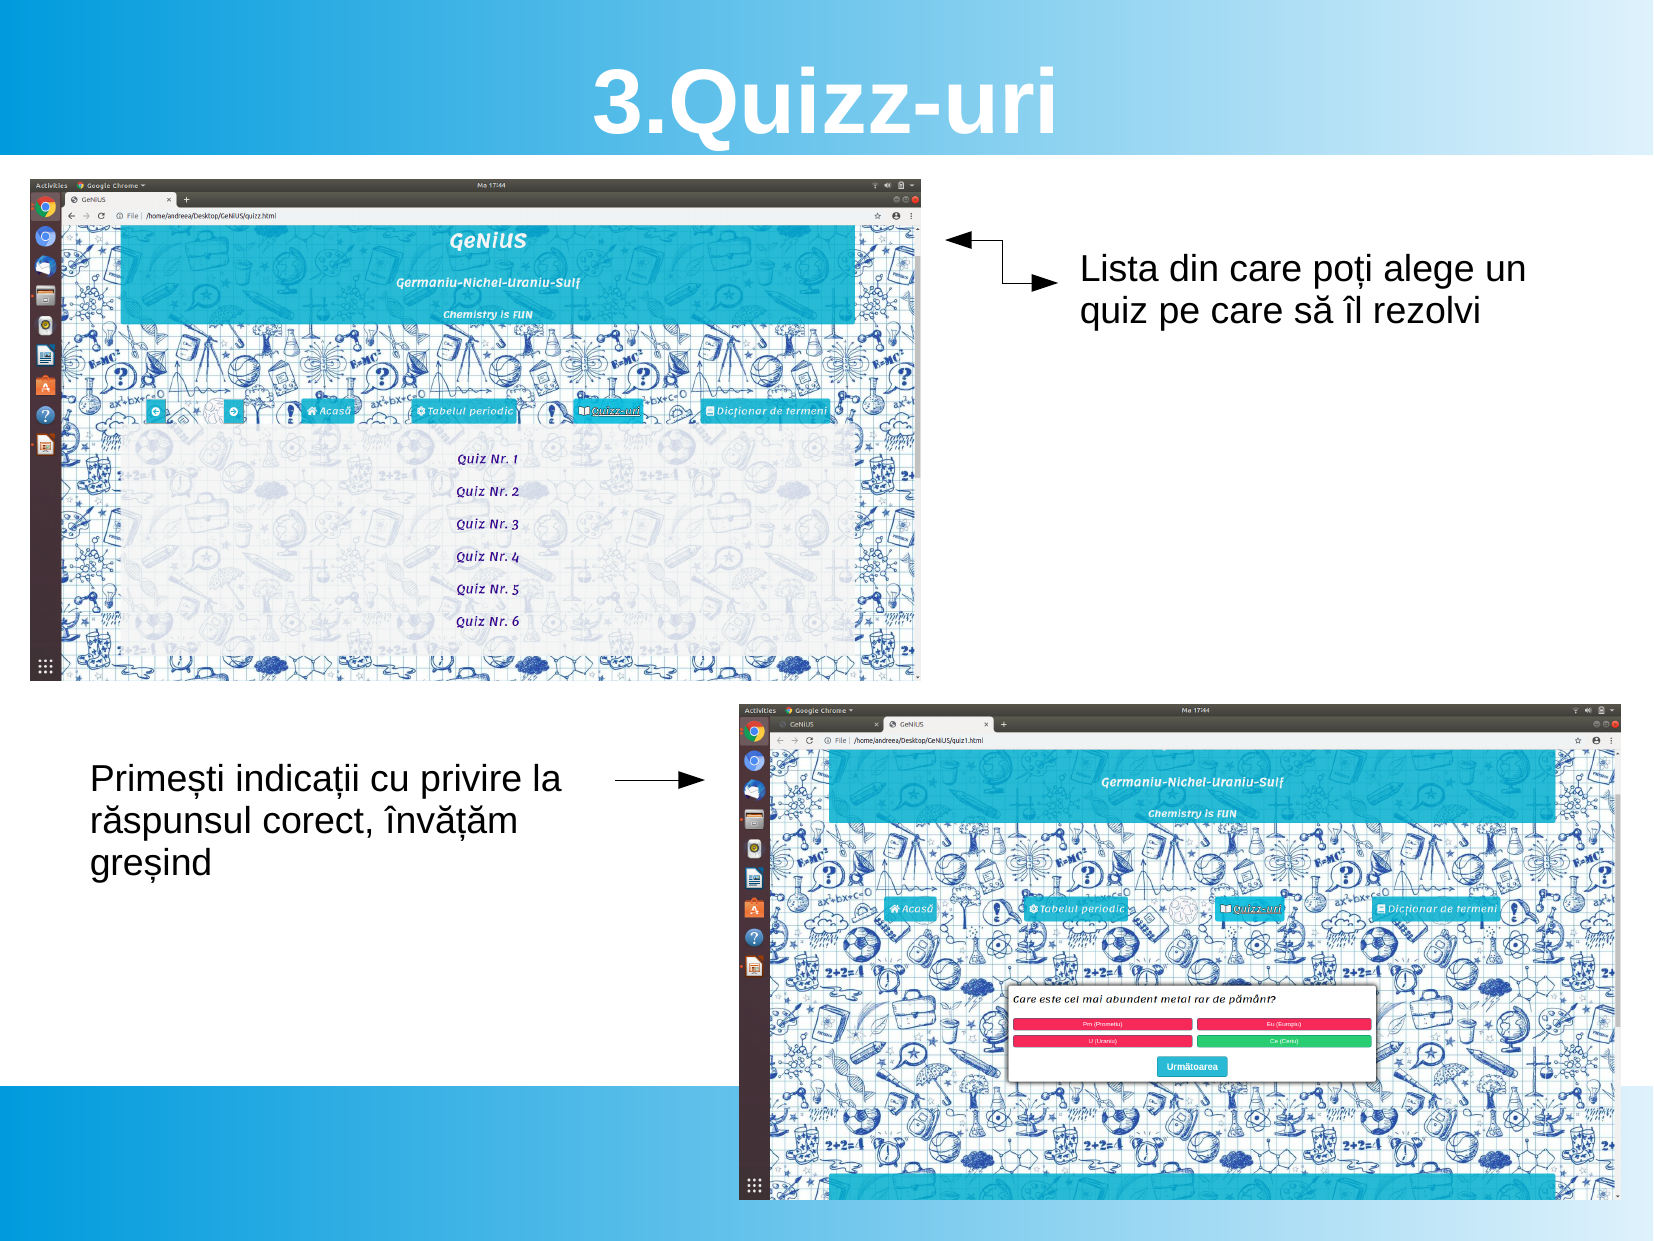

# 3.Quizz-uri
Lista din care poți alege un quiz pe care să îl rezolvi
Primești indicații cu privire la răspunsul corect, învățăm greșind